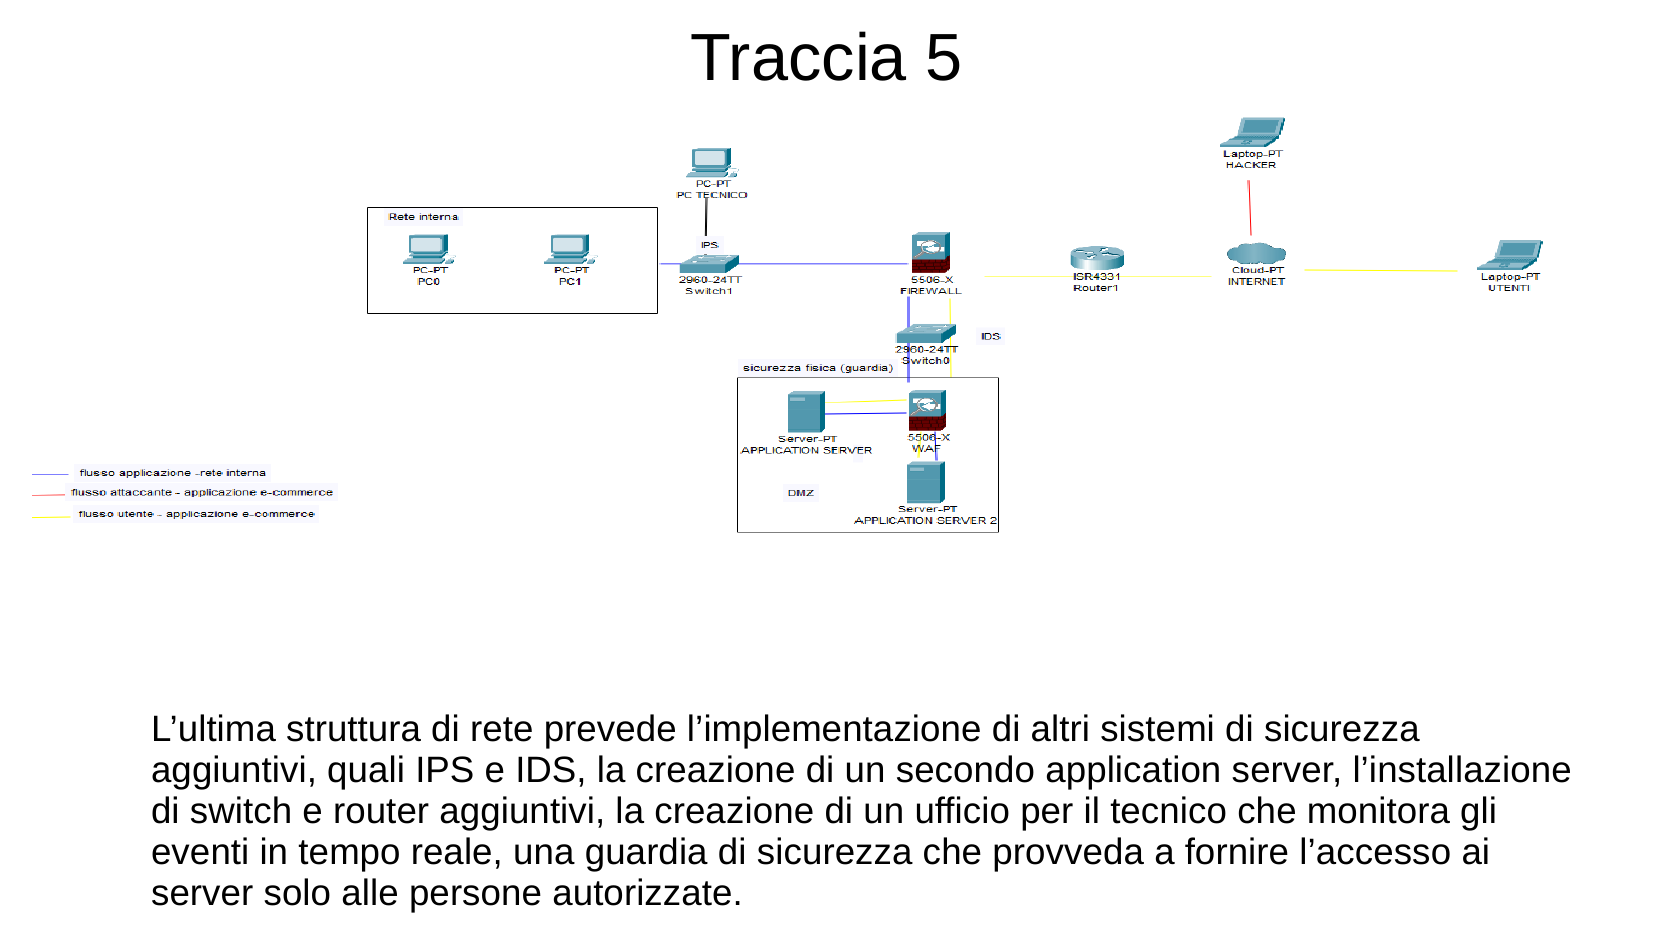

# Traccia 5
L’ultima struttura di rete prevede l’implementazione di altri sistemi di sicurezza aggiuntivi, quali IPS e IDS, la creazione di un secondo application server, l’installazione di switch e router aggiuntivi, la creazione di un ufficio per il tecnico che monitora gli eventi in tempo reale, una guardia di sicurezza che provveda a fornire l’accesso ai server solo alle persone autorizzate.